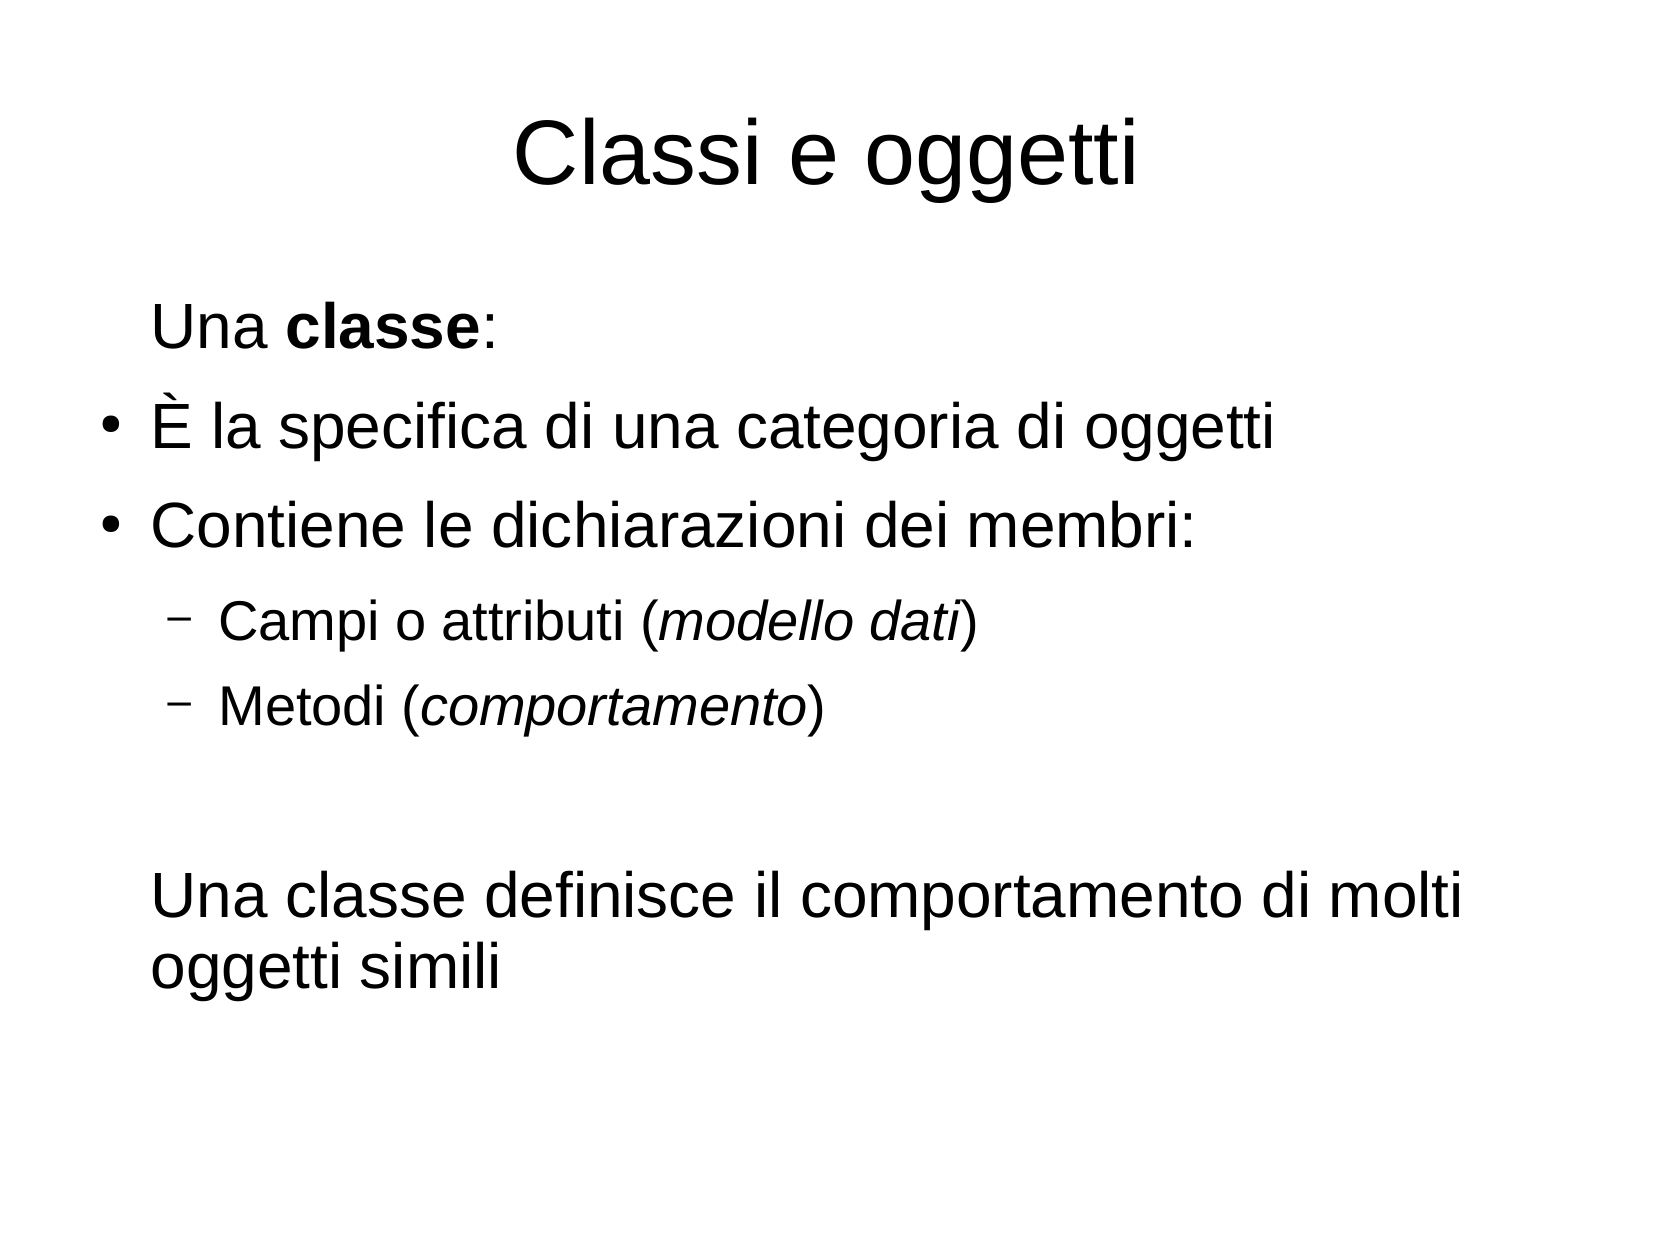

# Classi e oggetti
Una classe:
È la specifica di una categoria di oggetti
Contiene le dichiarazioni dei membri:
Campi o attributi (modello dati)
Metodi (comportamento)
Una classe definisce il comportamento di molti oggetti simili